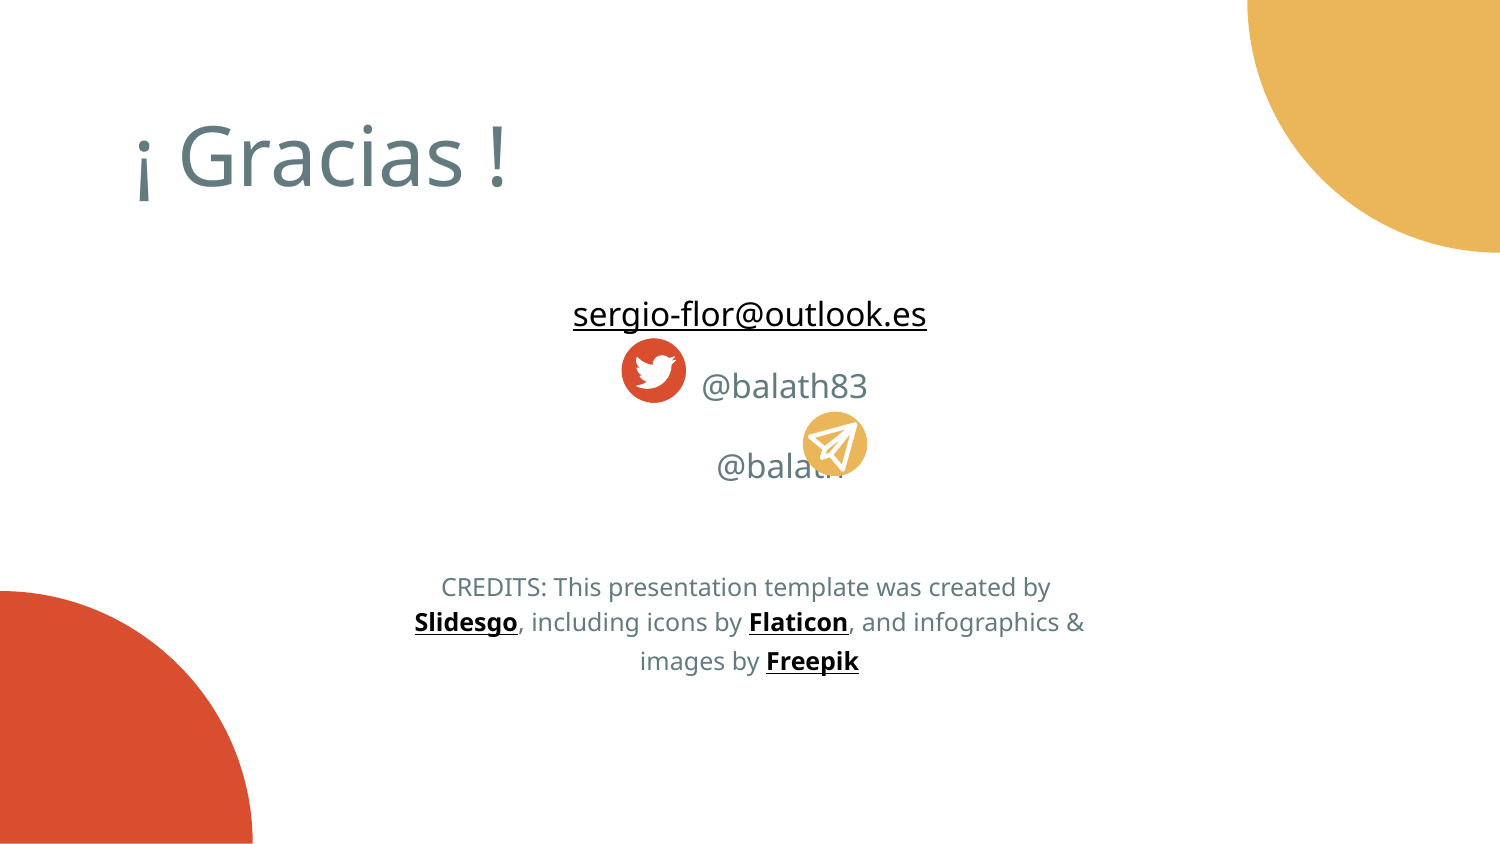

¡ Gracias !
# sergio-flor@outlook.es
 @balath83
 @balath